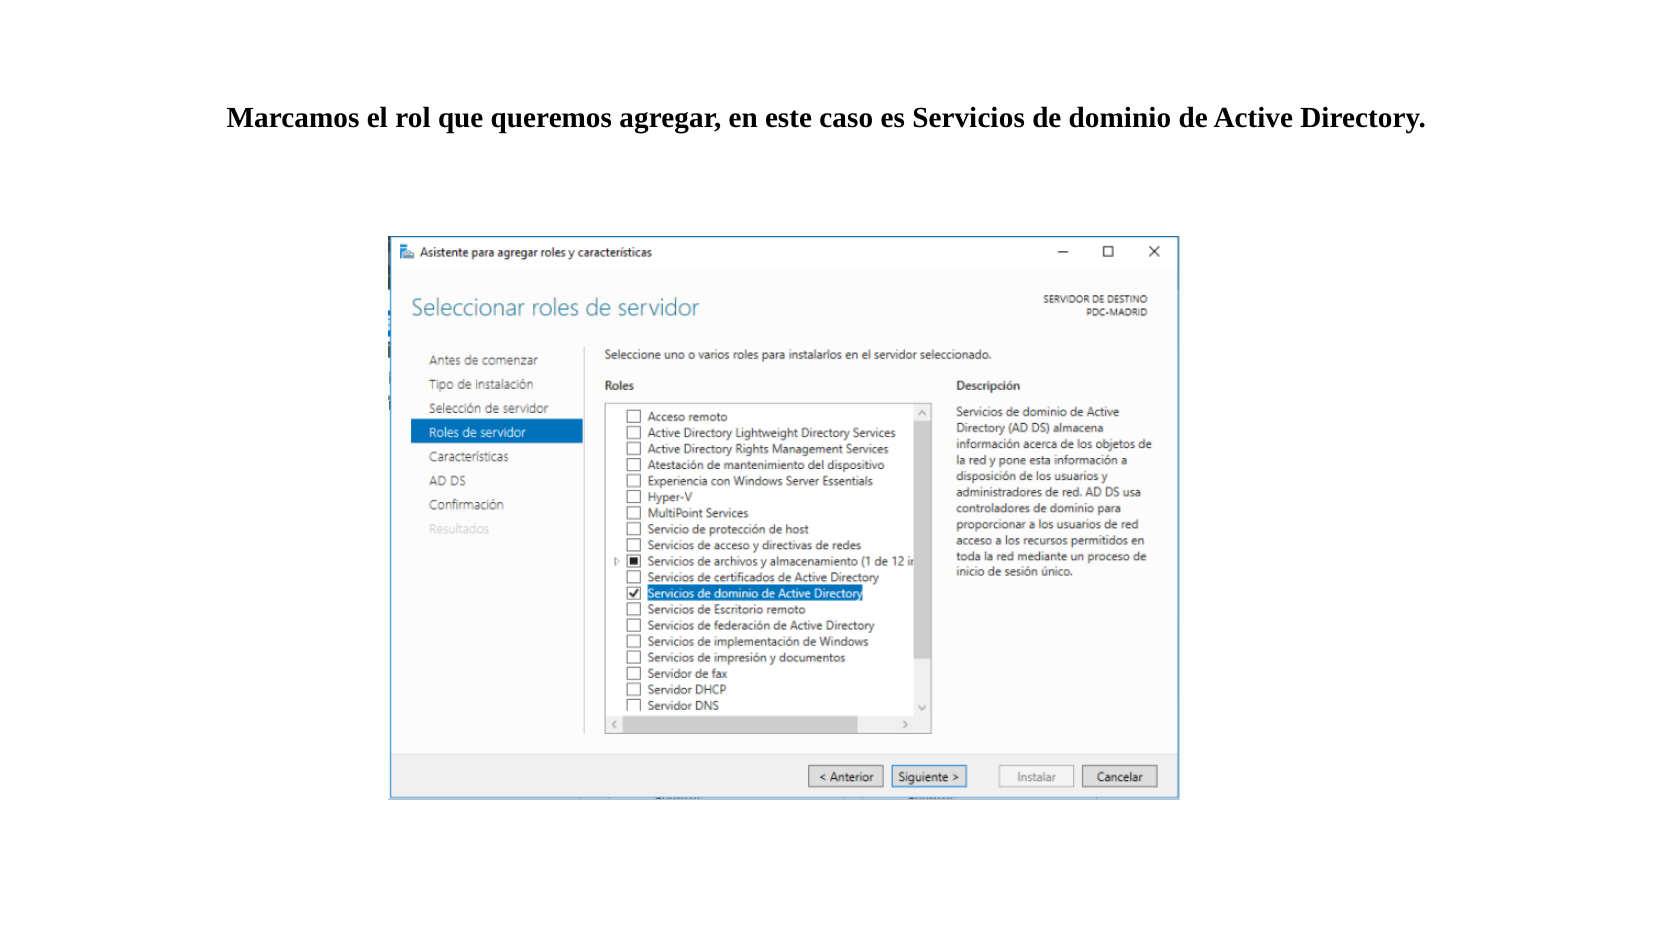

# Marcamos el rol que queremos agregar, en este caso es Servicios de dominio de Active Directory.